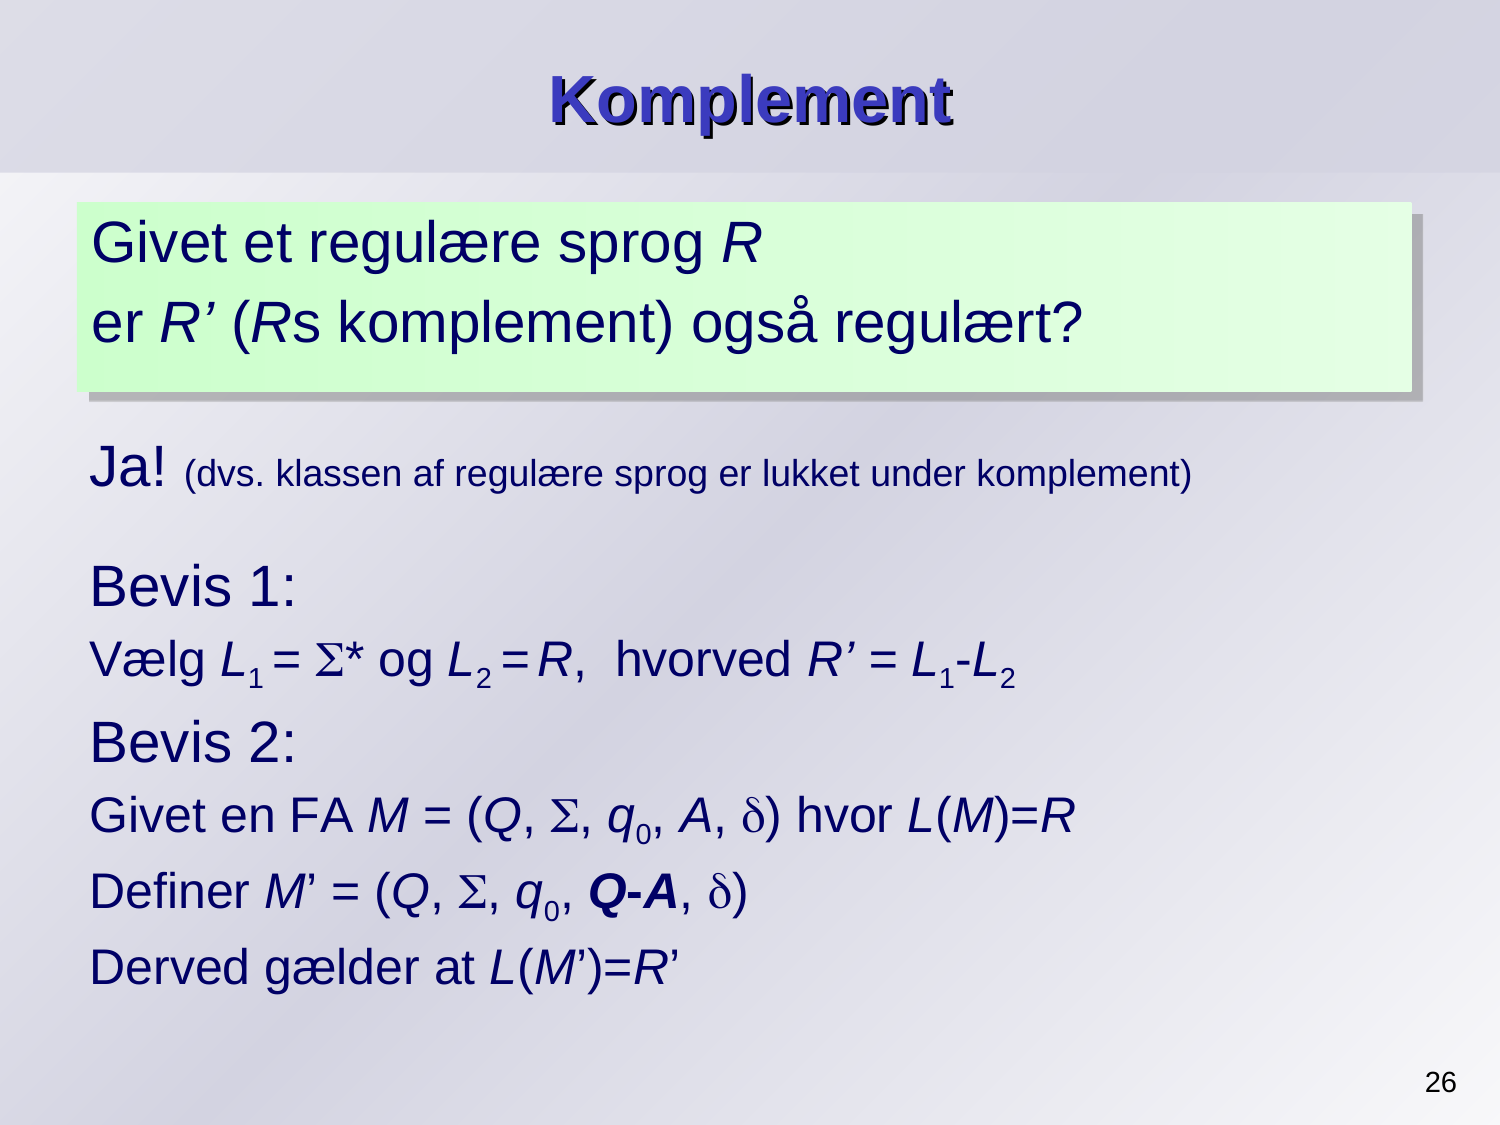

# Komplement
Givet et regulære sprog R
er R’ (Rs komplement) også regulært?
Ja! (dvs. klassen af regulære sprog er lukket under komplement)
Bevis 1:
Vælg L1 = Σ* og L2 = R, hvorved R’ = L1-L2
Bevis 2:
Givet en FA M = (Q, Σ, q0, A, δ) hvor L(M)=R
Definer M’ = (Q, Σ, q0, Q-A, δ)
Derved gælder at L(M’)=R’
26